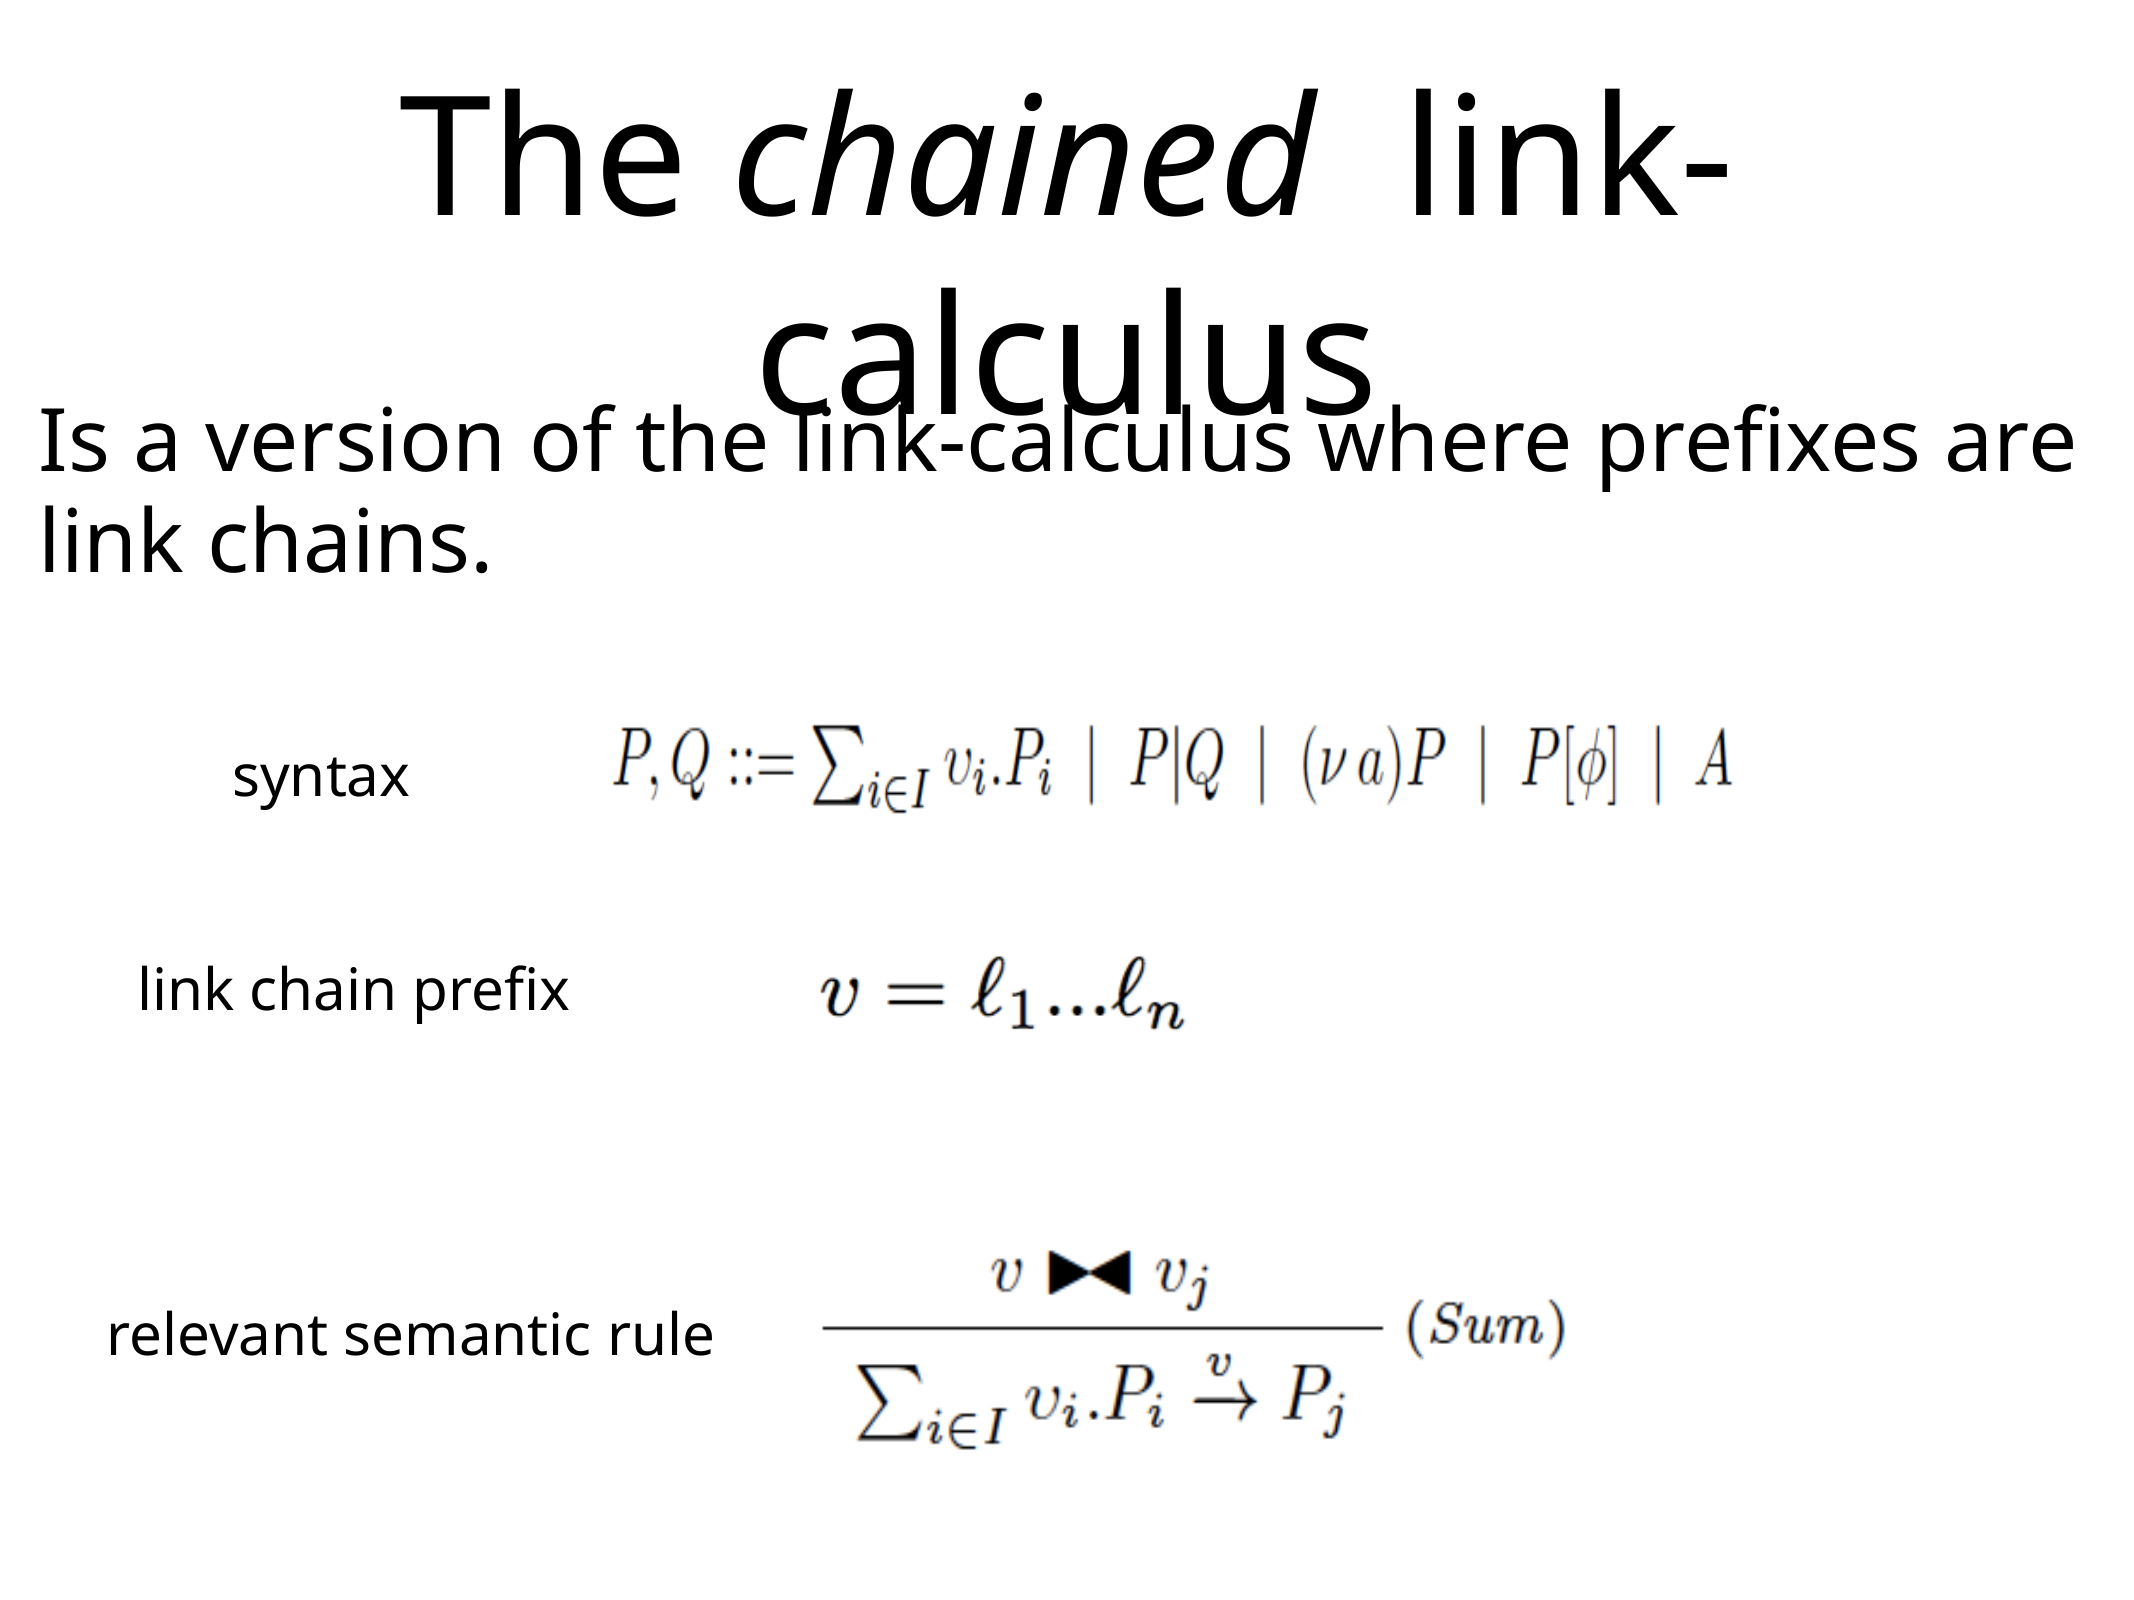

# The chained link-calculus
Is a version of the link-calculus where prefixes are
link chains.
syntax
link chain prefix
relevant semantic rule
44